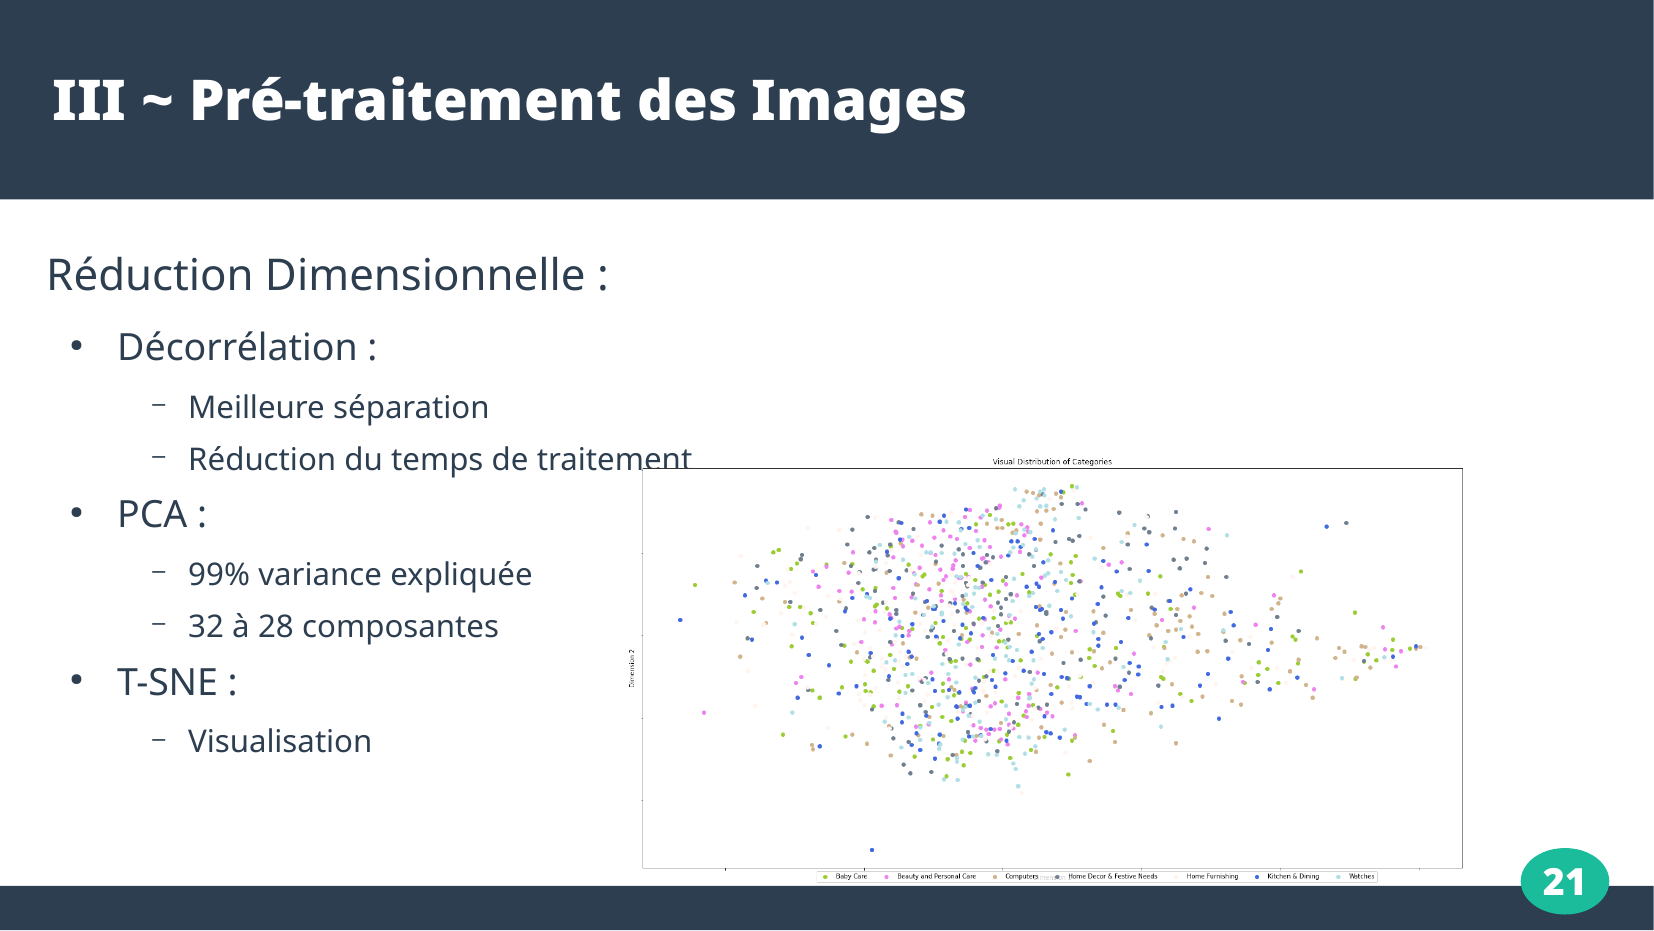

# III ~ Pré-traitement des Images
Réduction Dimensionnelle :
Décorrélation :
Meilleure séparation
Réduction du temps de traitement
PCA :
99% variance expliquée
32 à 28 composantes
T-SNE :
Visualisation
21